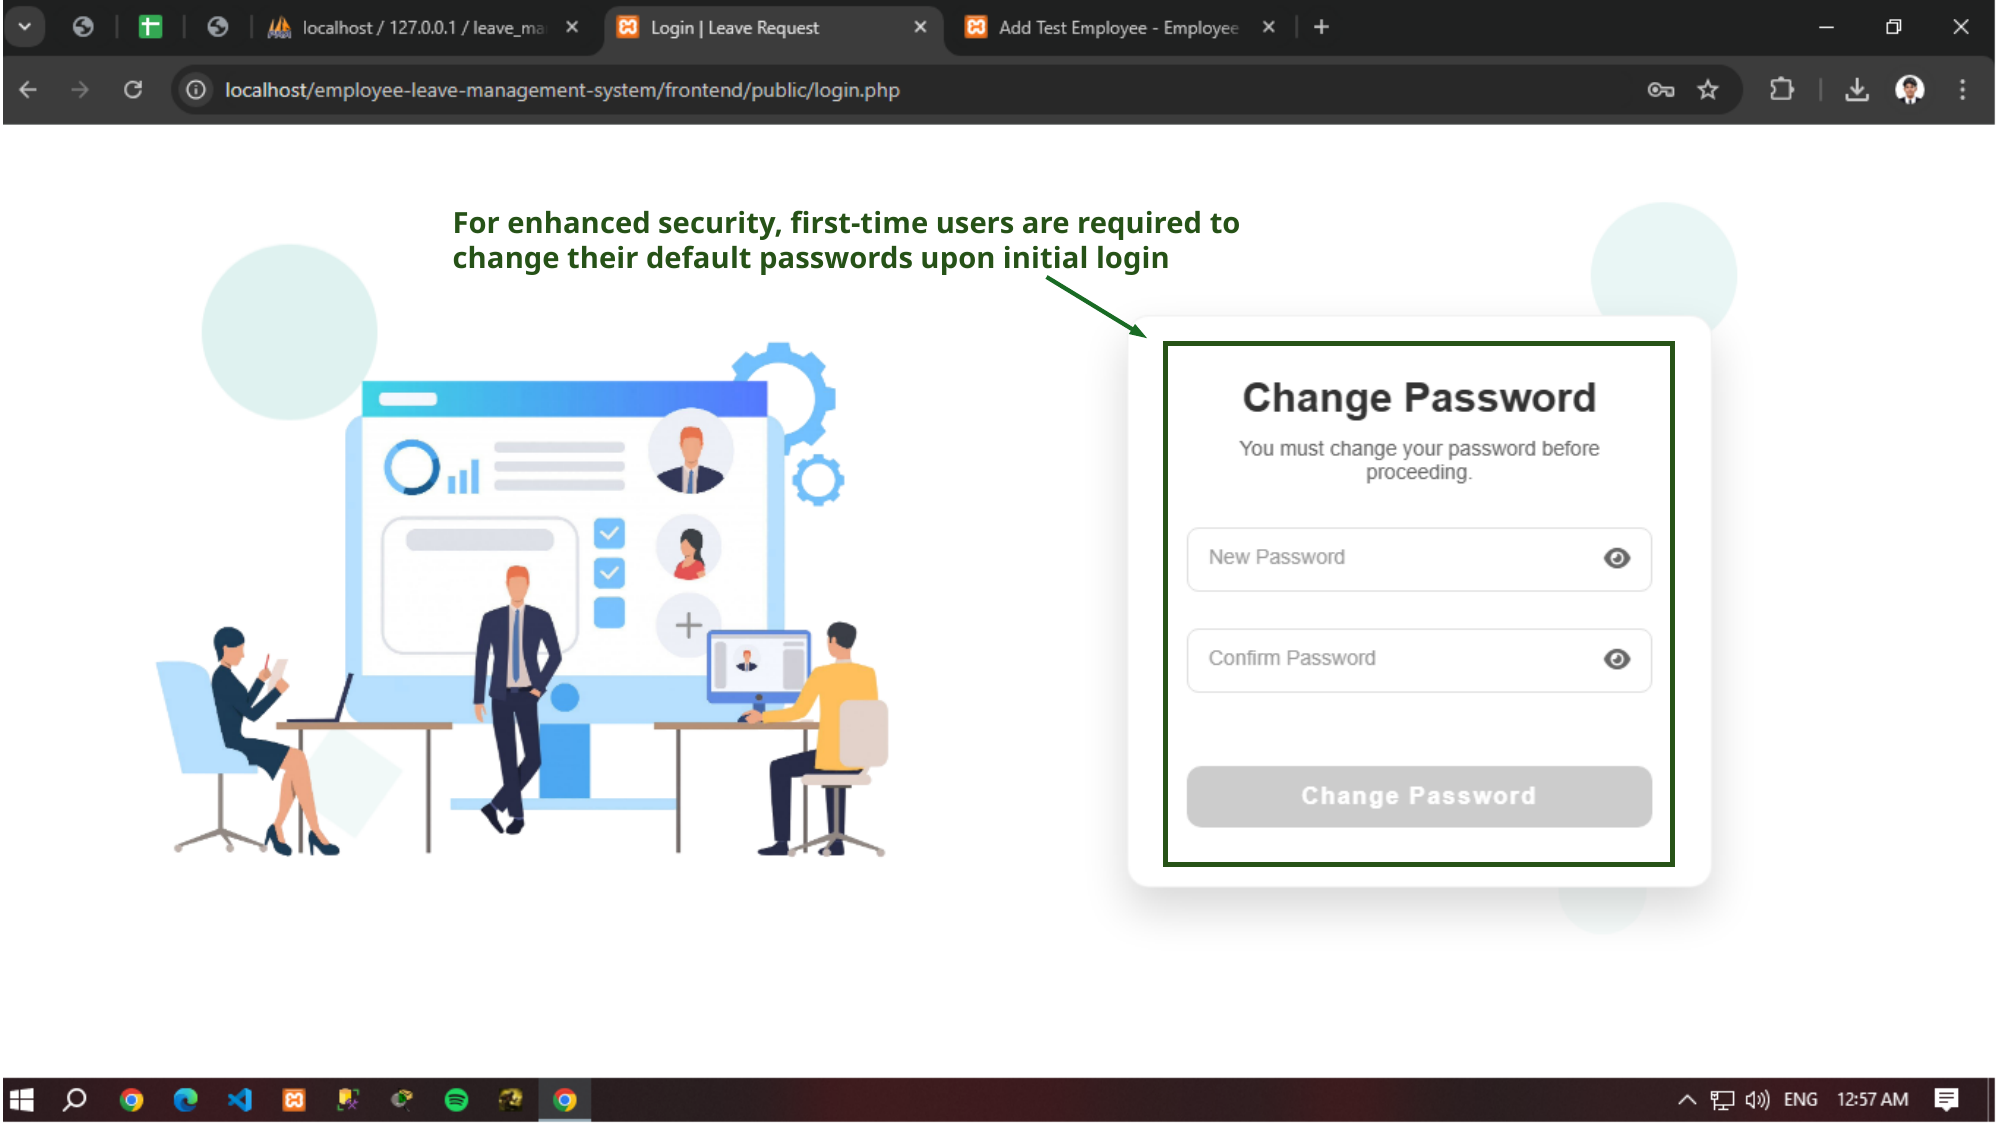

For enhanced security, first-time users are required to change their default passwords upon initial login